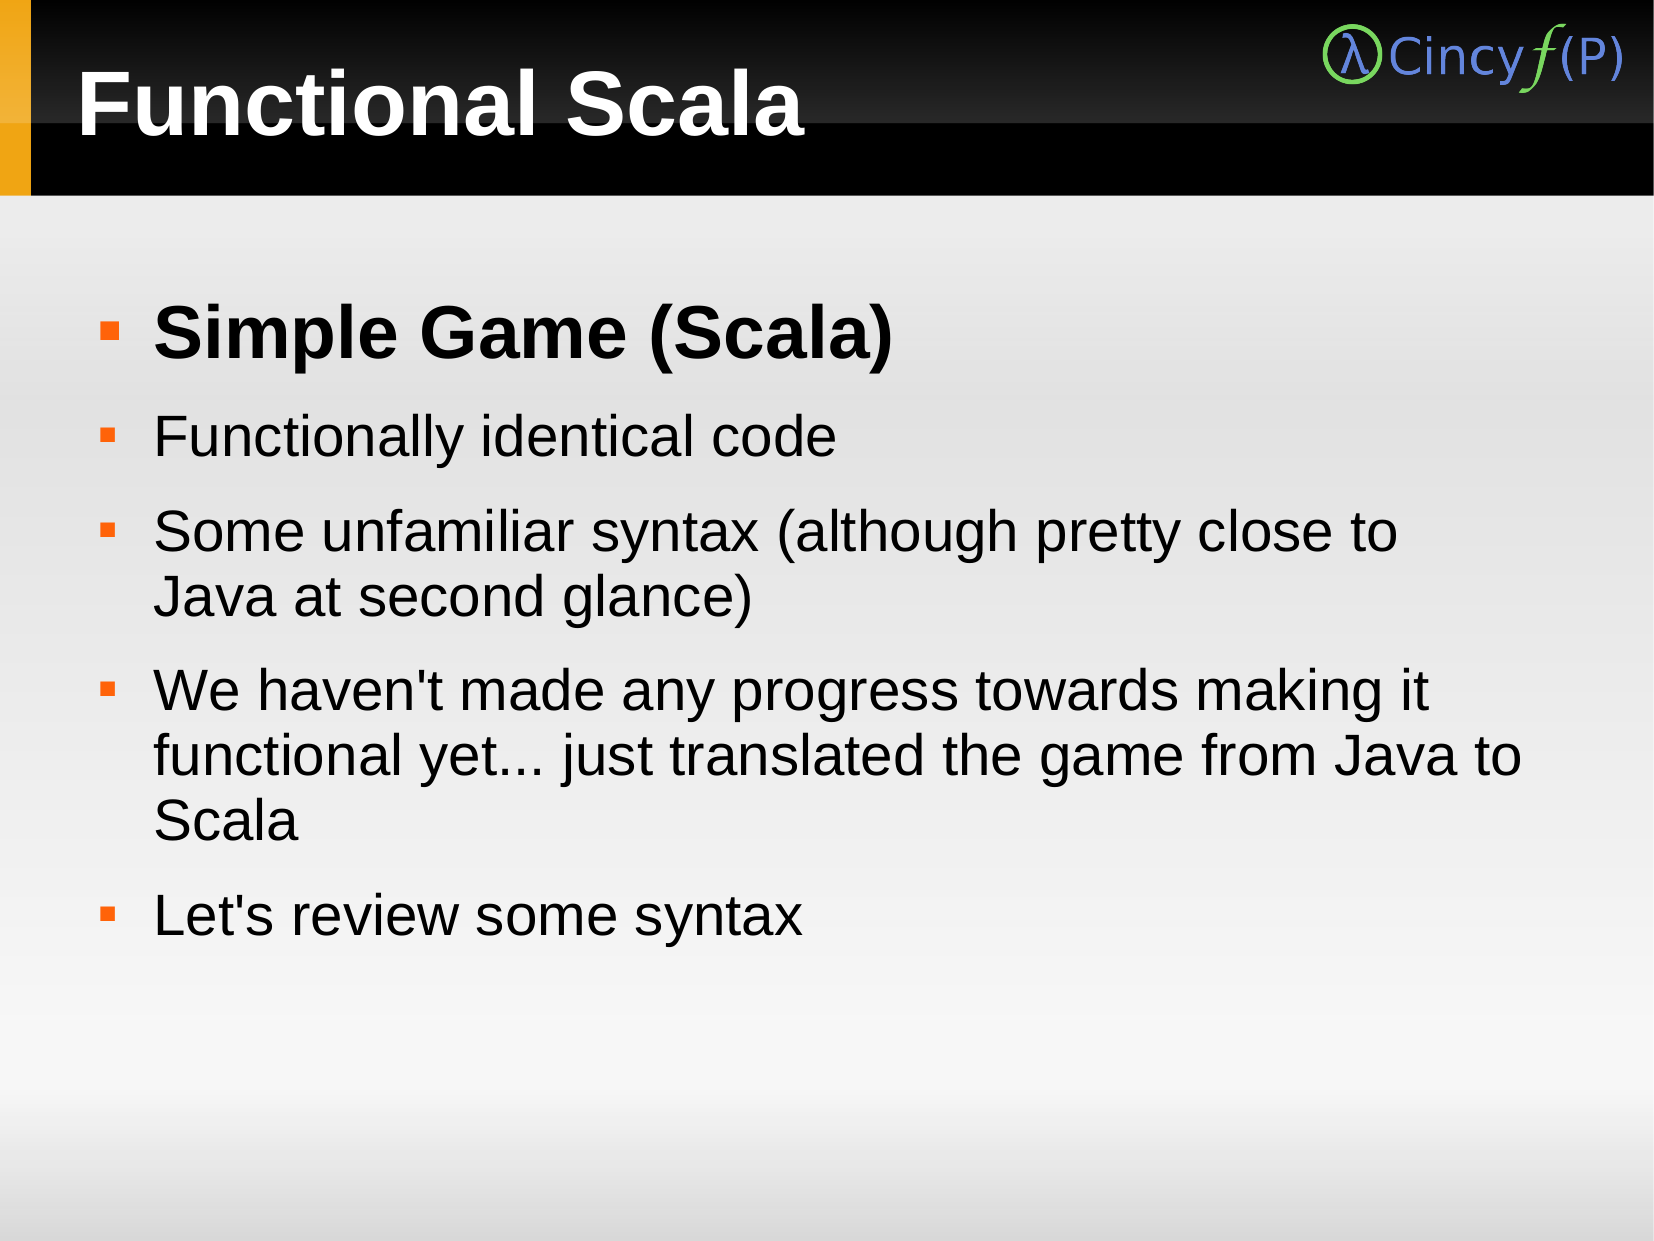

# Functional Scala
Simple Game (Scala)
Functionally identical code
Some unfamiliar syntax (although pretty close to Java at second glance)
We haven't made any progress towards making it functional yet... just translated the game from Java to Scala
Let's review some syntax